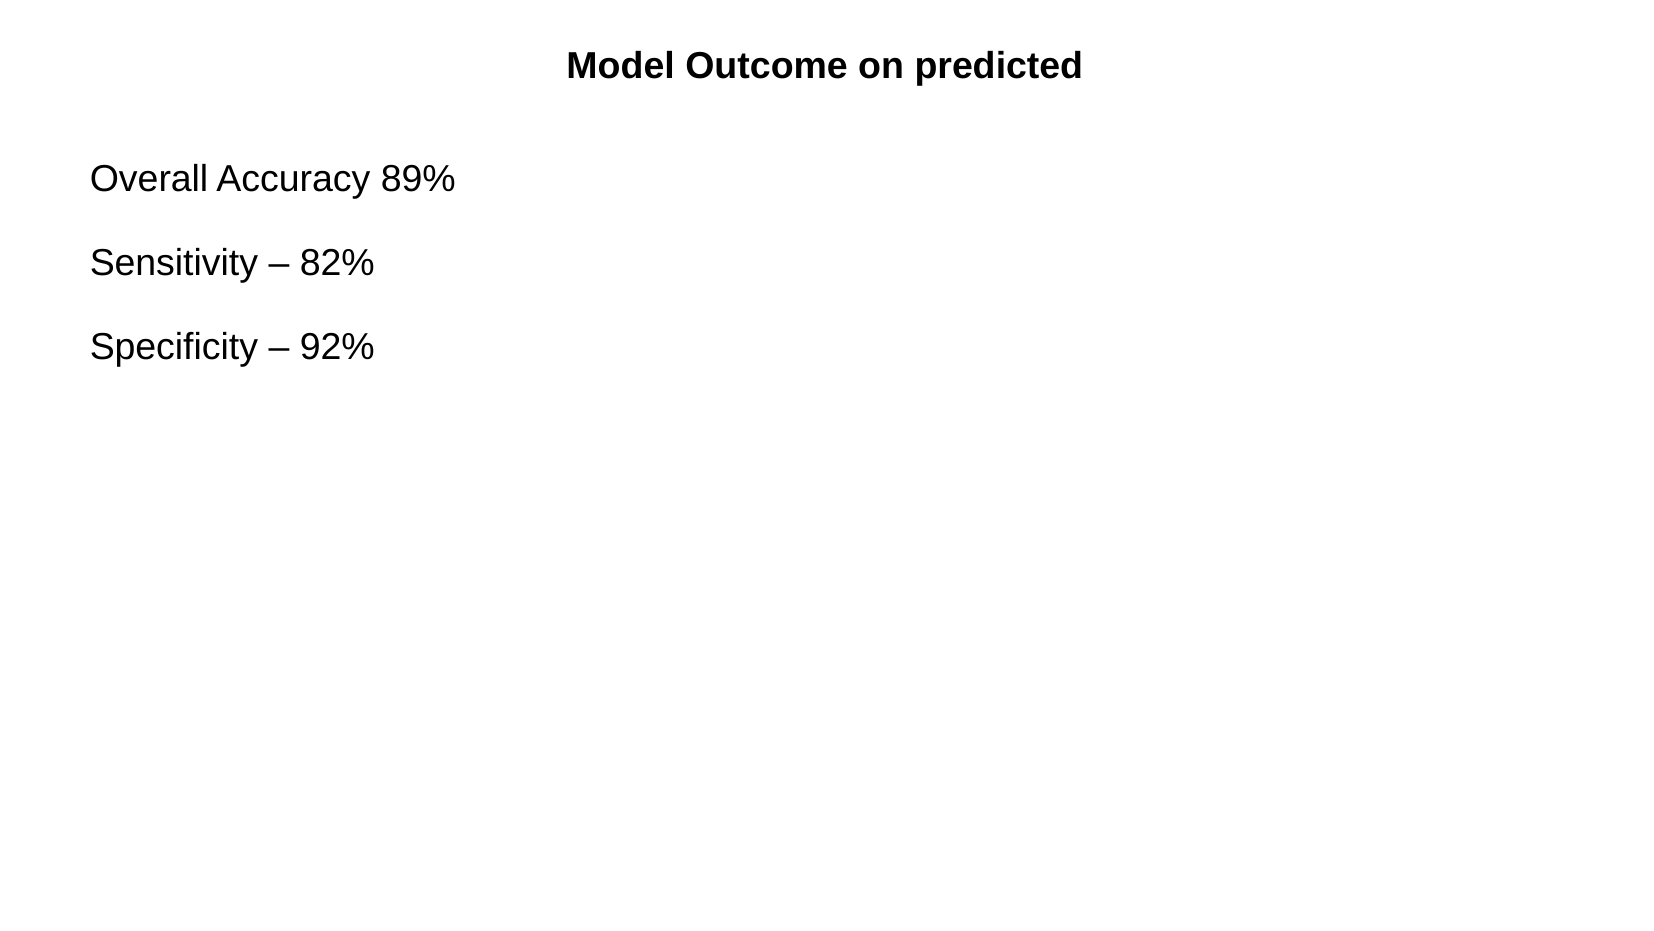

Model Outcome on predicted
Overall Accuracy 89%
Sensitivity – 82%
Specificity – 92%